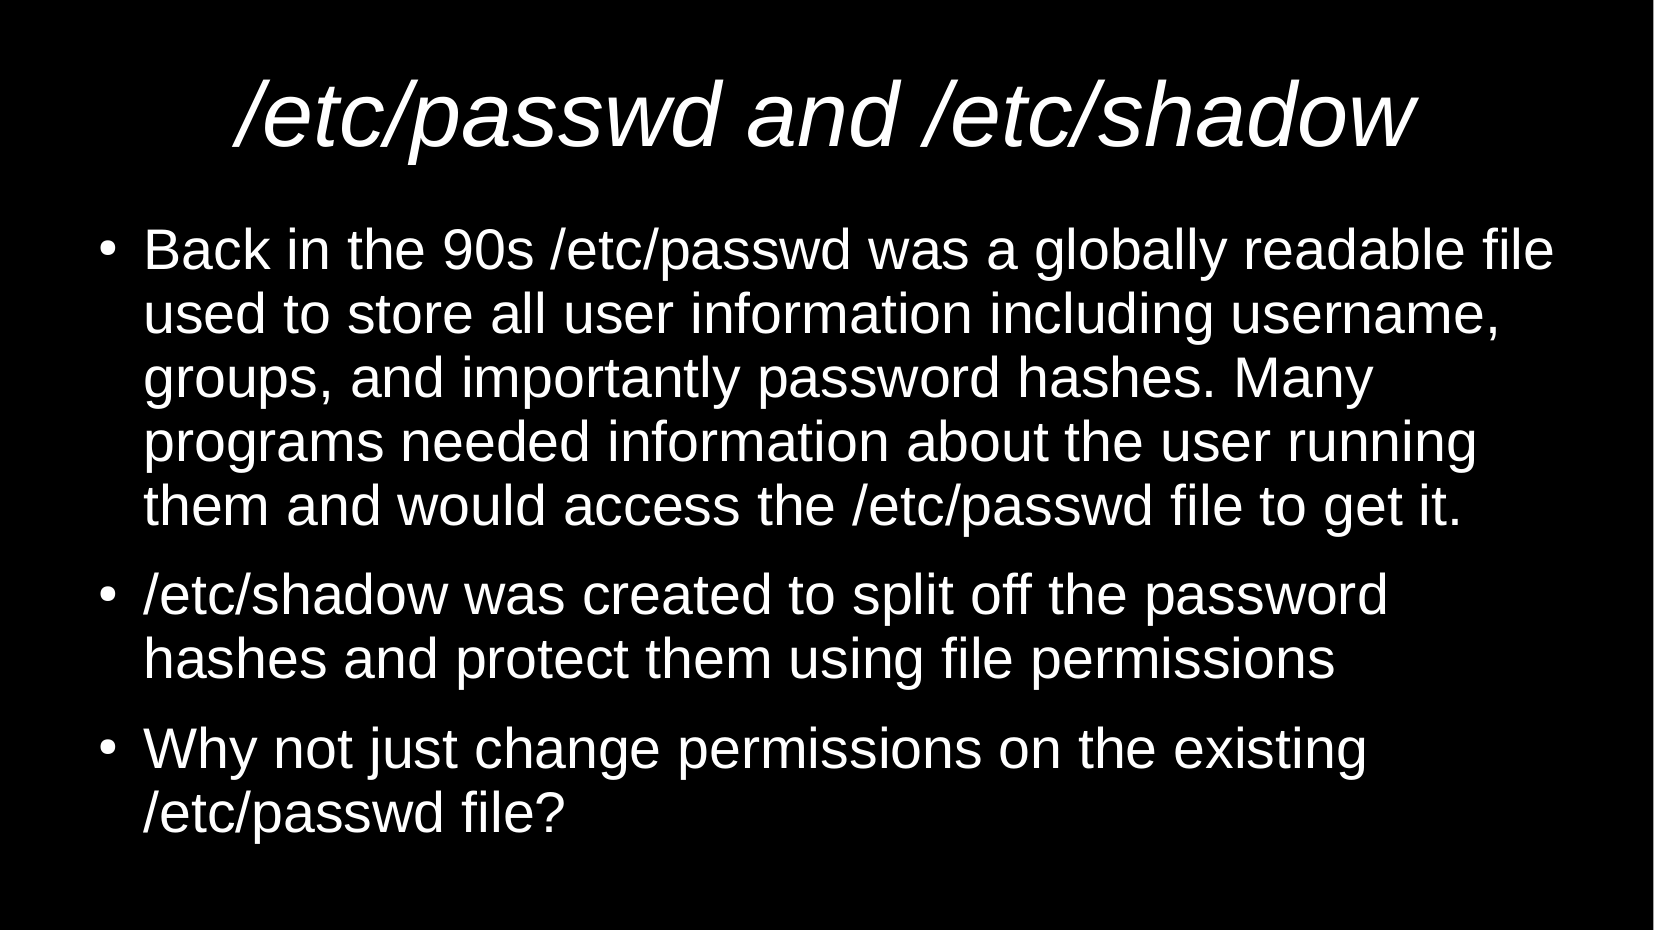

# /etc/passwd and /etc/shadow
Back in the 90s /etc/passwd was a globally readable file used to store all user information including username, groups, and importantly password hashes. Many programs needed information about the user running them and would access the /etc/passwd file to get it.
/etc/shadow was created to split off the password hashes and protect them using file permissions
Why not just change permissions on the existing /etc/passwd file?